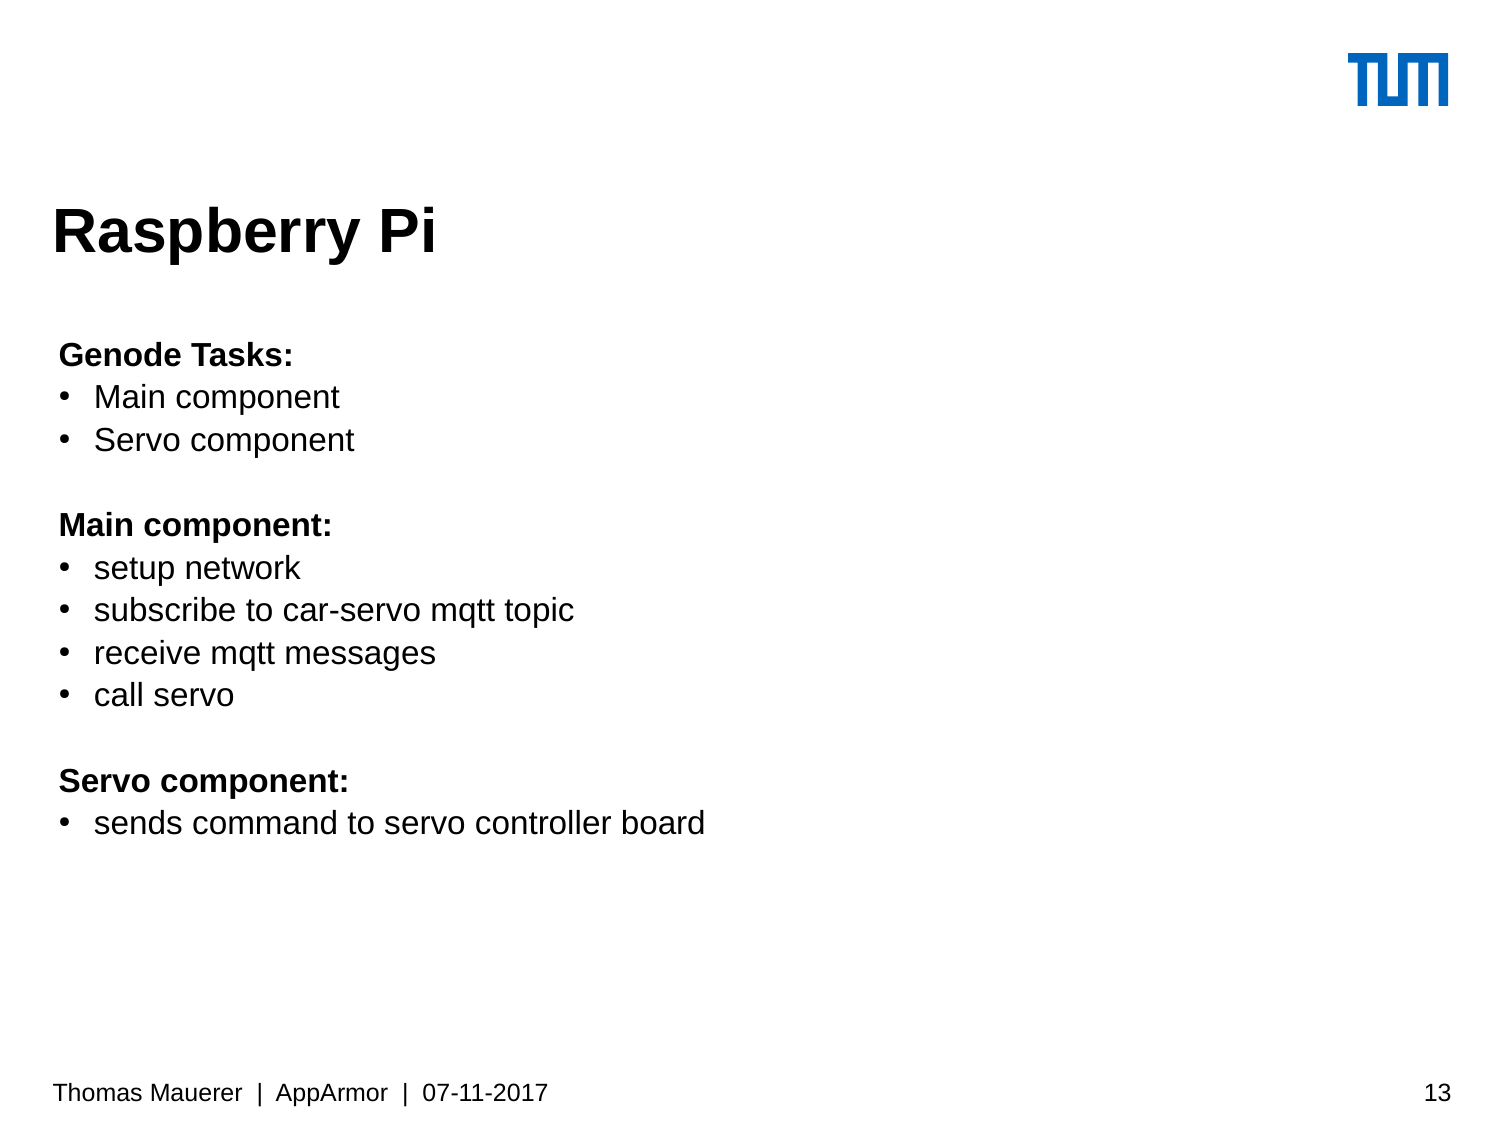

# Raspberry Pi
Genode Tasks:
Main component
Servo component
Main component:
setup network
subscribe to car-servo mqtt topic
receive mqtt messages
call servo
Servo component:
sends command to servo controller board
Thomas Mauerer | AppArmor | 07-11-2017
13